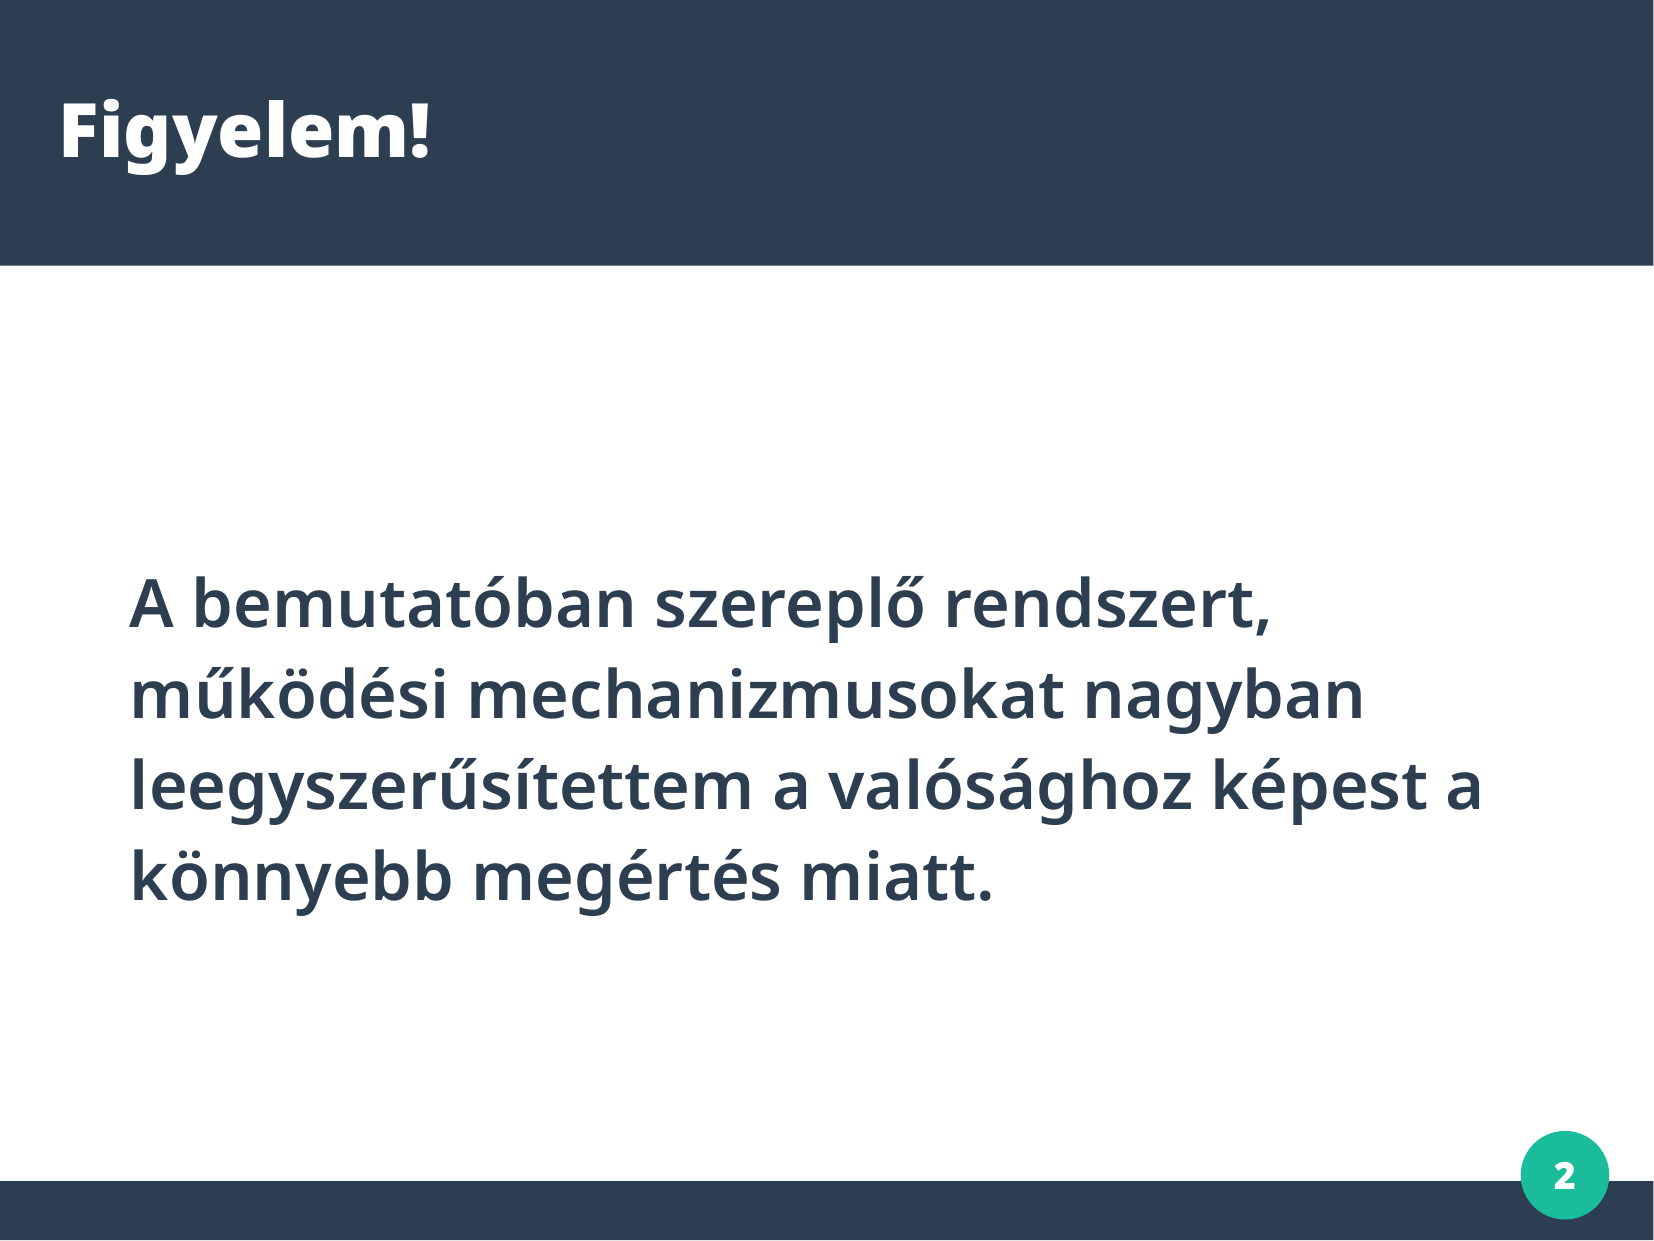

# Figyelem!
A bemutatóban szereplő rendszert, működési mechanizmusokat nagyban leegyszerűsítettem a valósághoz képest a könnyebb megértés miatt.
2